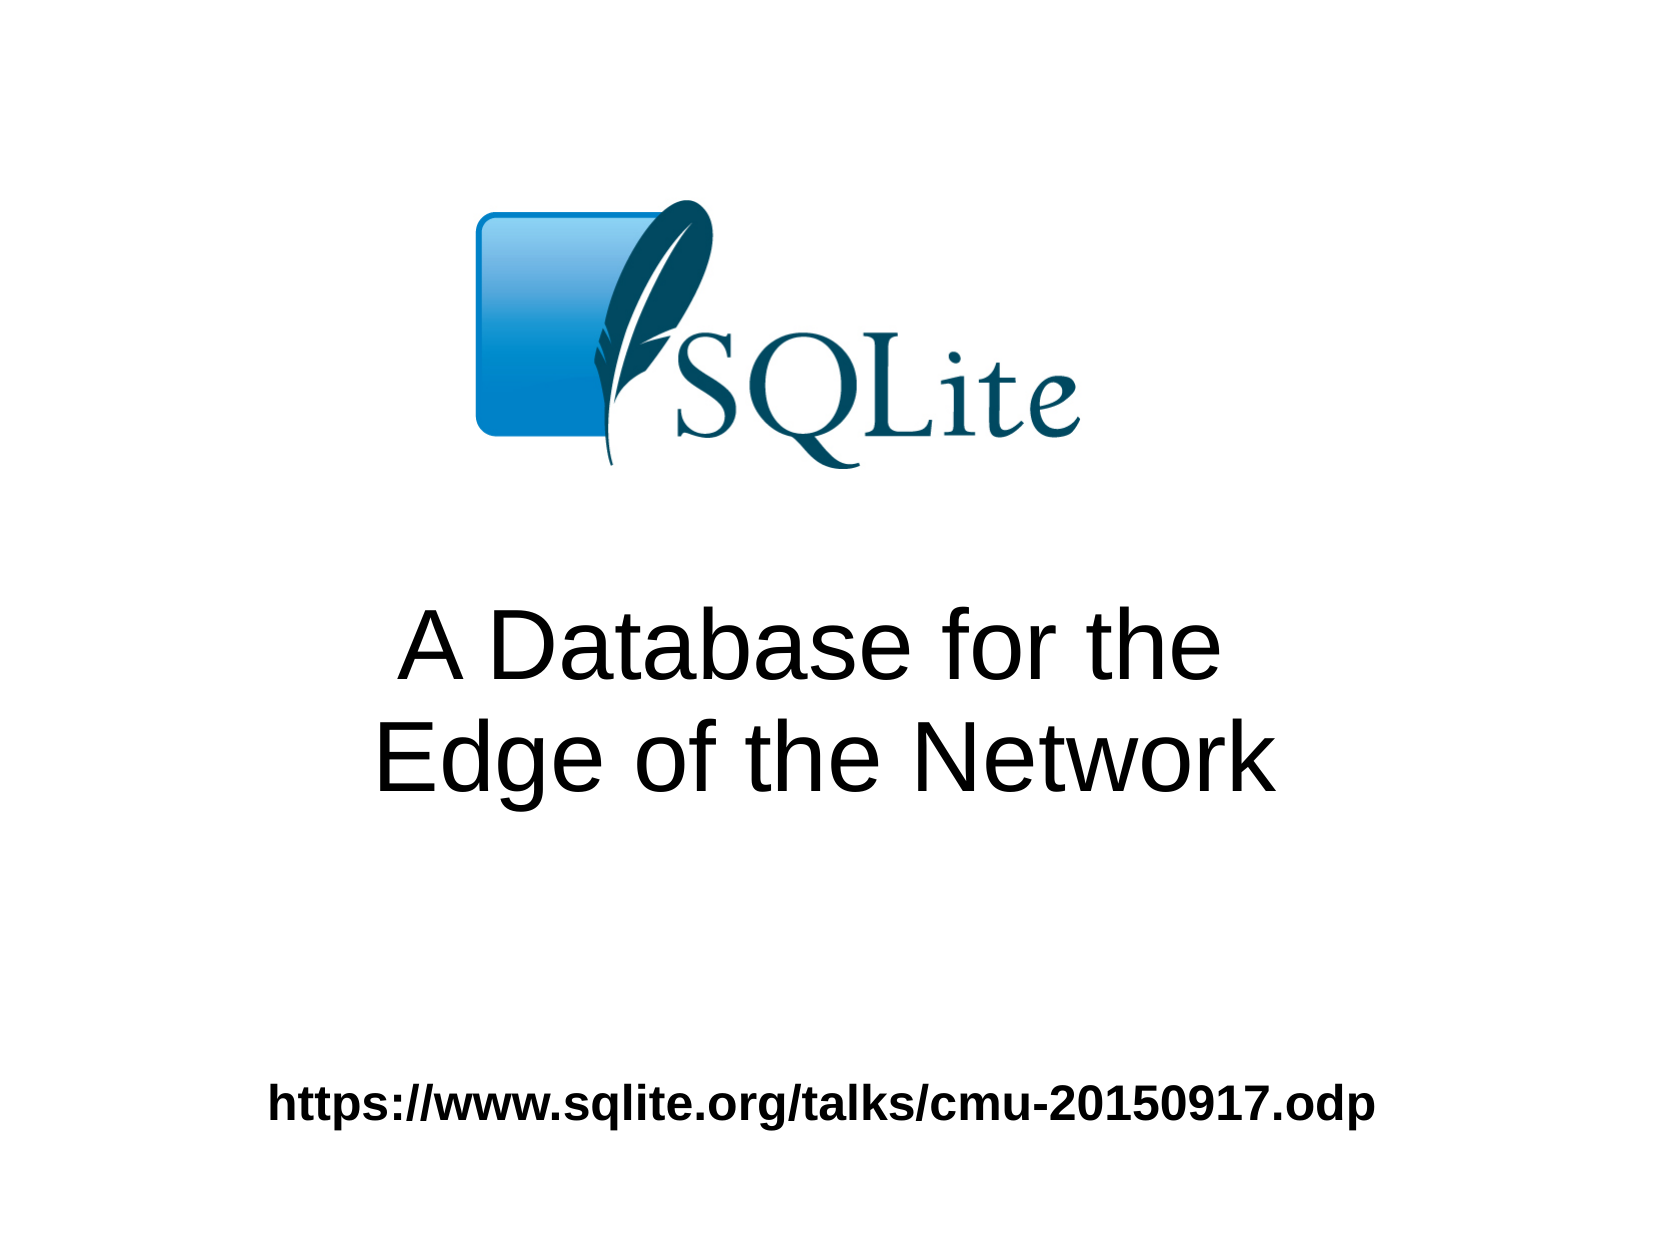

A Database for the
Edge of the Network
https://www.sqlite.org/talks/cmu-20150917.odp